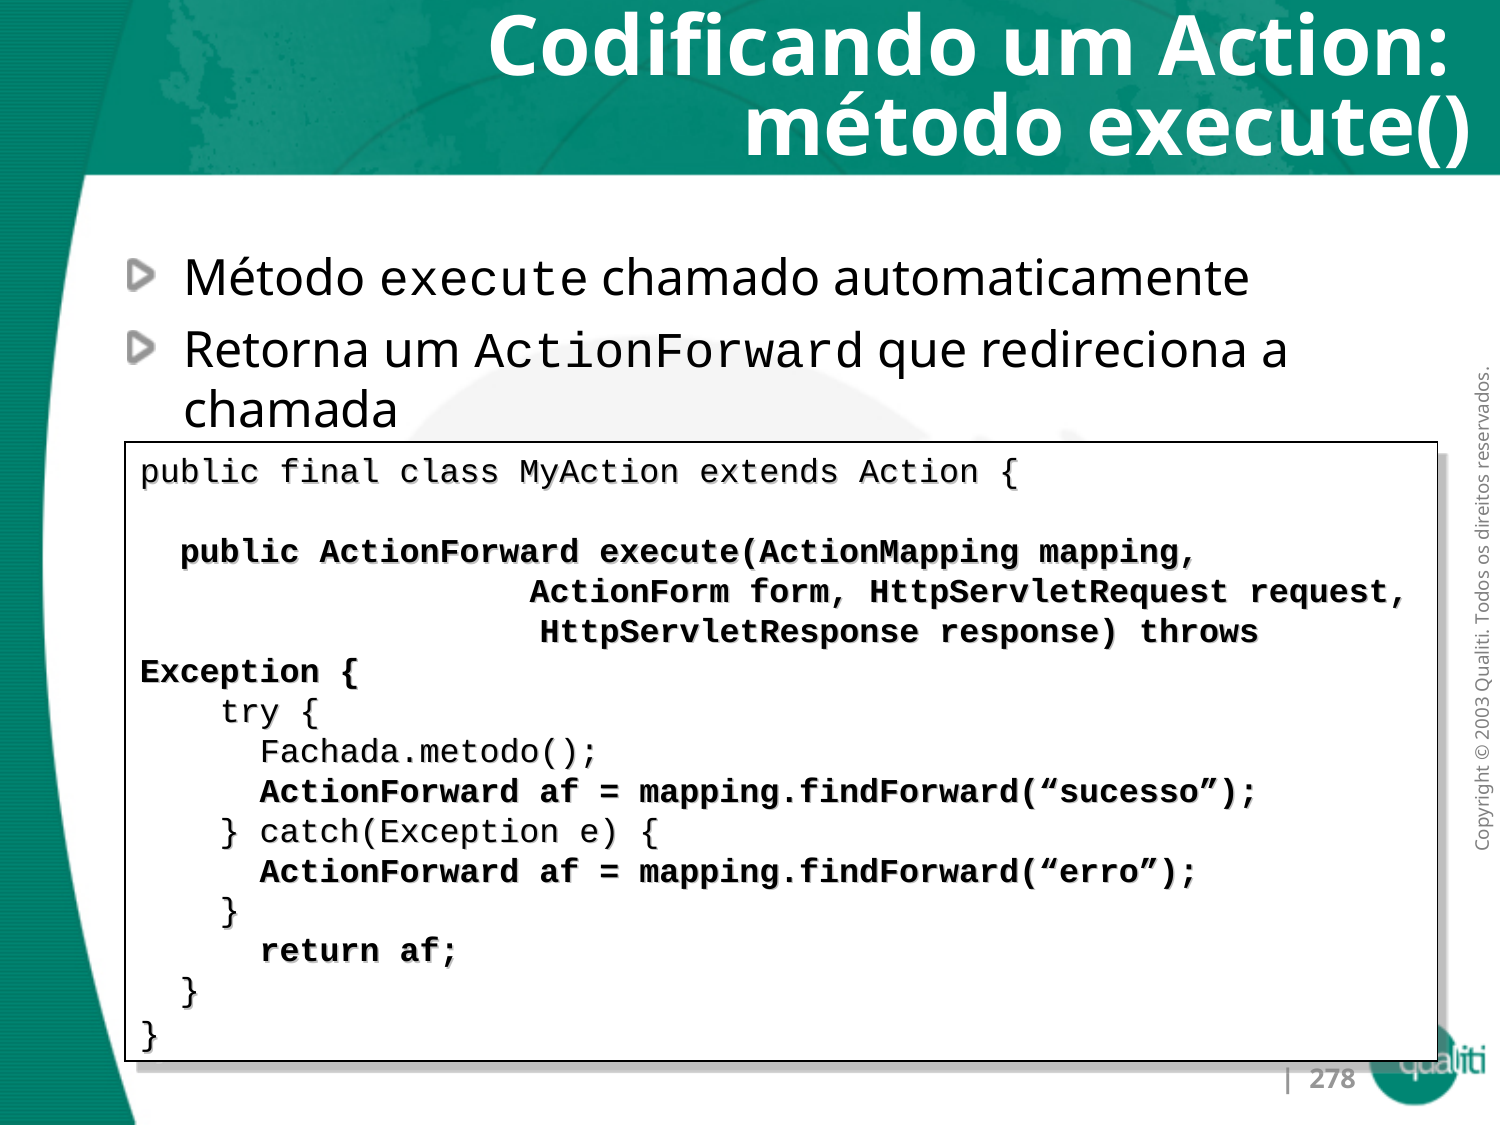

# Codificando um Action: método execute()‏
Método execute chamado automaticamente
Retorna um ActionForward que redireciona a chamada
public final class MyAction extends Action {
 public ActionForward execute(ActionMapping mapping, 		 ActionForm form, HttpServletRequest request, 		 HttpServletResponse response) throws Exception {
 try {
 Fachada.metodo();
 ActionForward af = mapping.findForward(“sucesso”);
 } catch(Exception e) {
 ActionForward af = mapping.findForward(“erro”);
 }
 return af;
 }
}